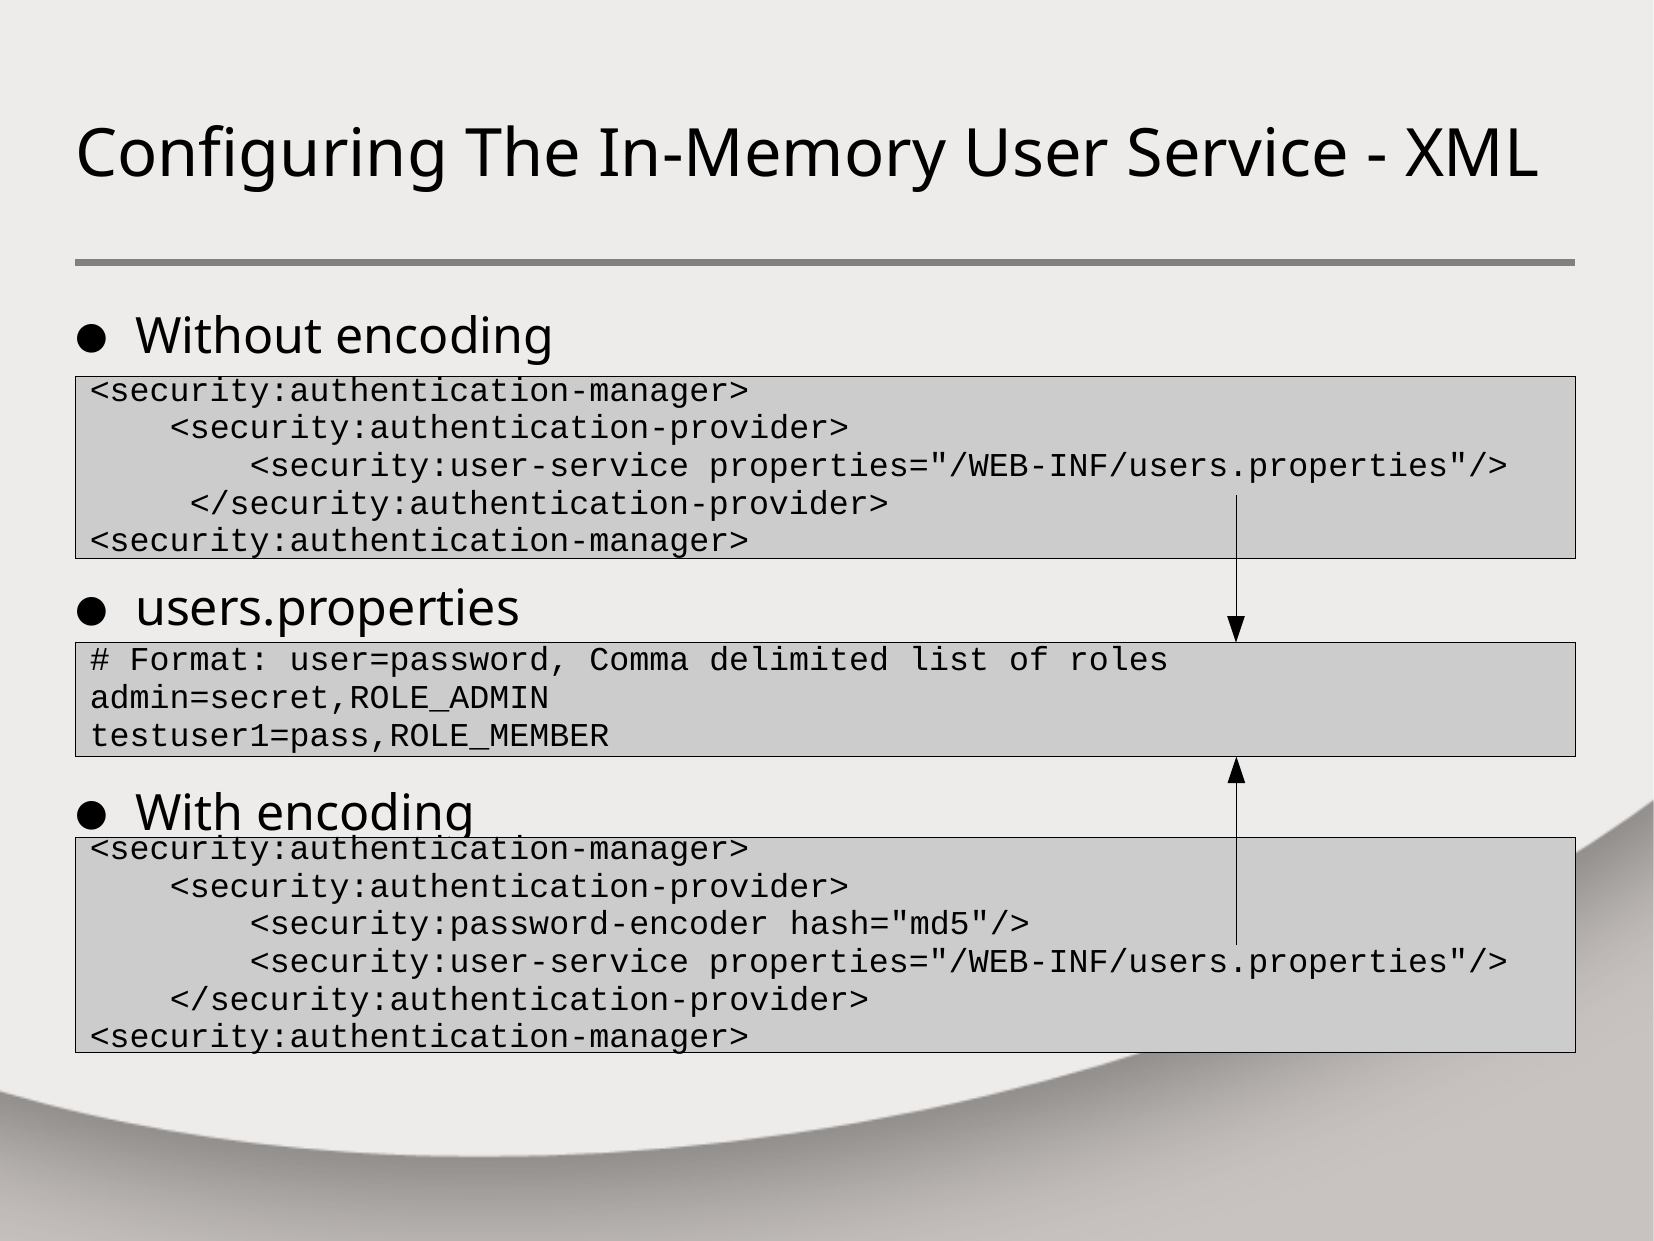

# Configuring The In-Memory User Service - XML
Without encoding
users.properties
With encoding
<security:authentication-manager>
 <security:authentication-provider>
 <security:user-service properties="/WEB-INF/users.properties"/>
 </security:authentication-provider>
<security:authentication-manager>
# Format: user=password, Comma delimited list of roles
admin=secret,ROLE_ADMIN
testuser1=pass,ROLE_MEMBER
<security:authentication-manager>
 <security:authentication-provider>
 <security:password-encoder hash="md5"/>
 <security:user-service properties="/WEB-INF/users.properties"/>
 </security:authentication-provider>
<security:authentication-manager>